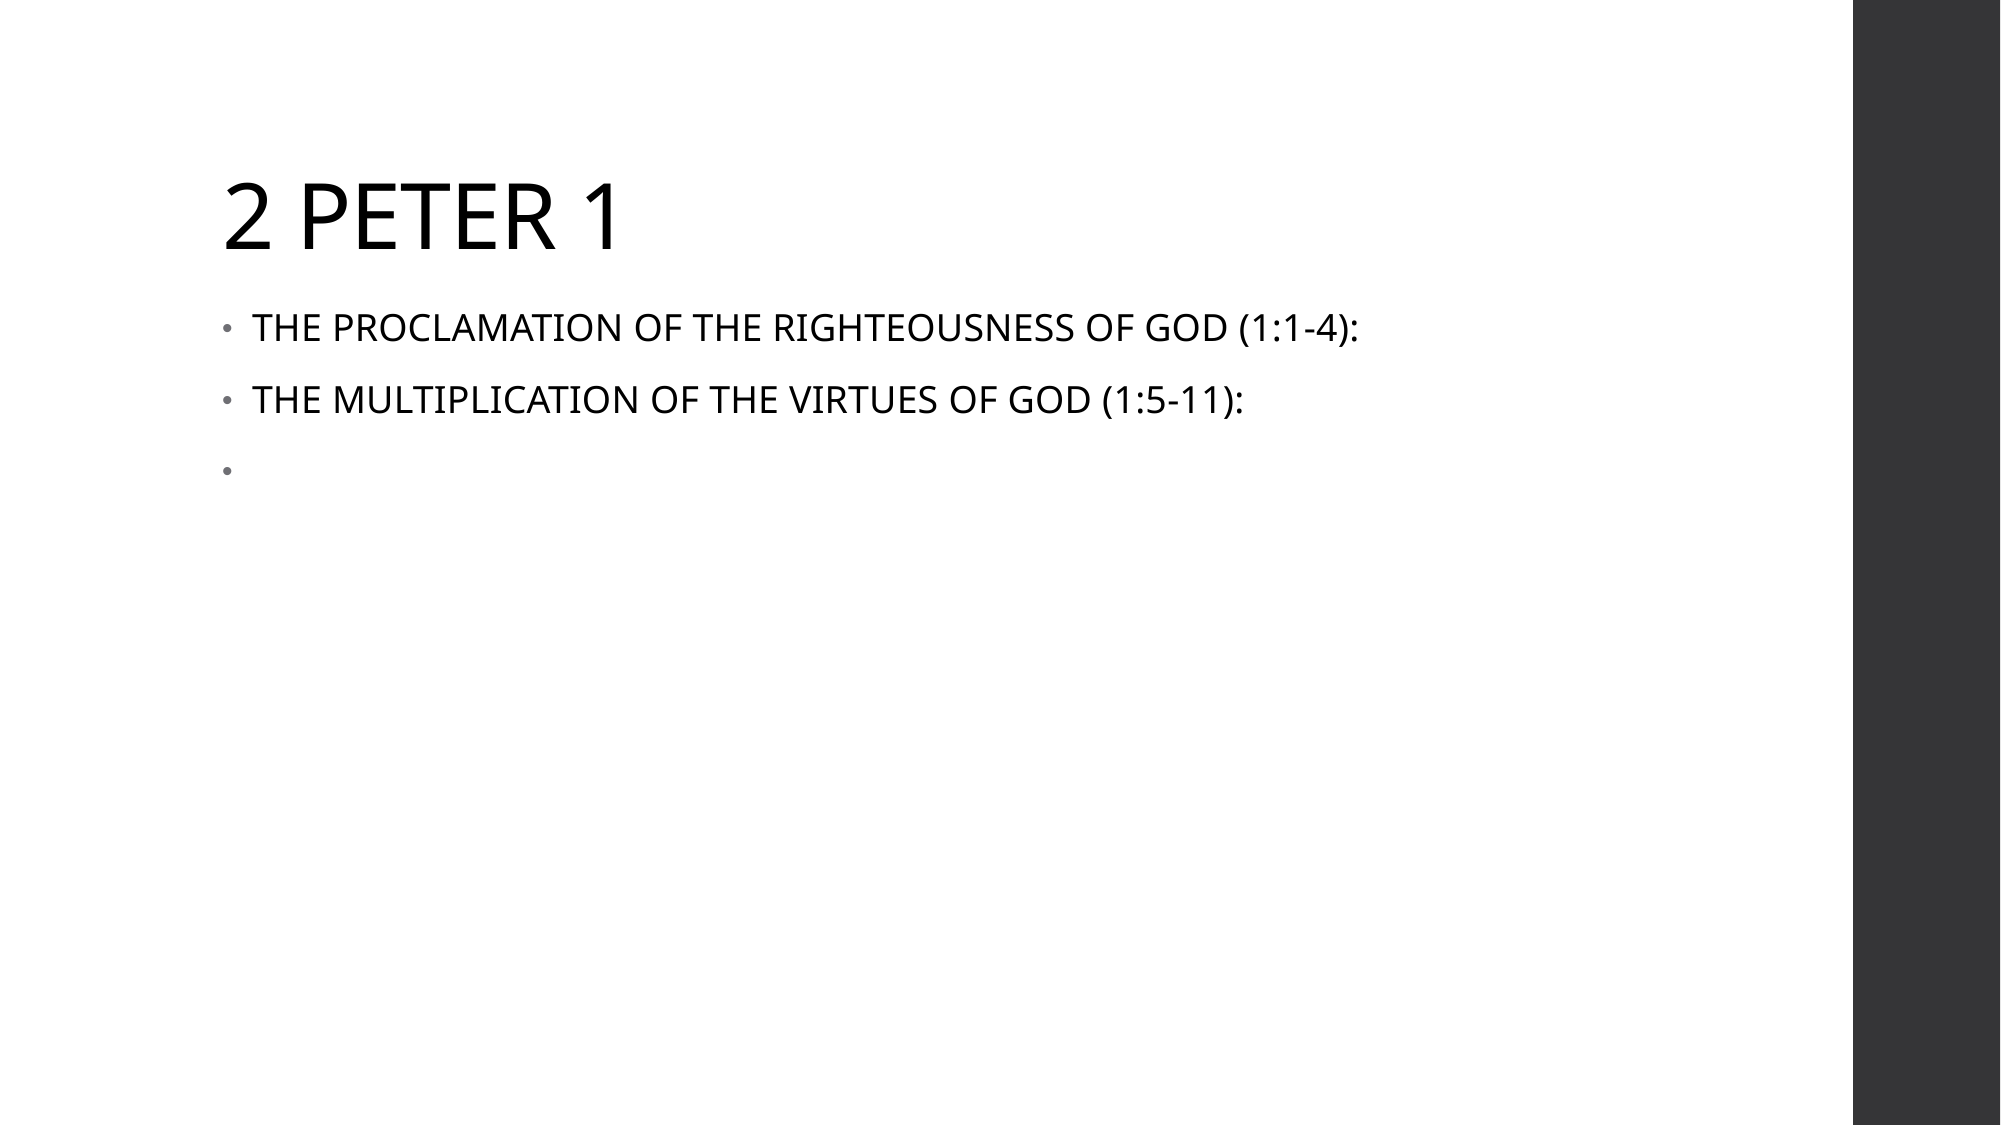

# 2 PETER 1
THE PROCLAMATION OF THE RIGHTEOUSNESS OF GOD (1:1-4):
THE MULTIPLICATION OF THE VIRTUES OF GOD (1:5-11):